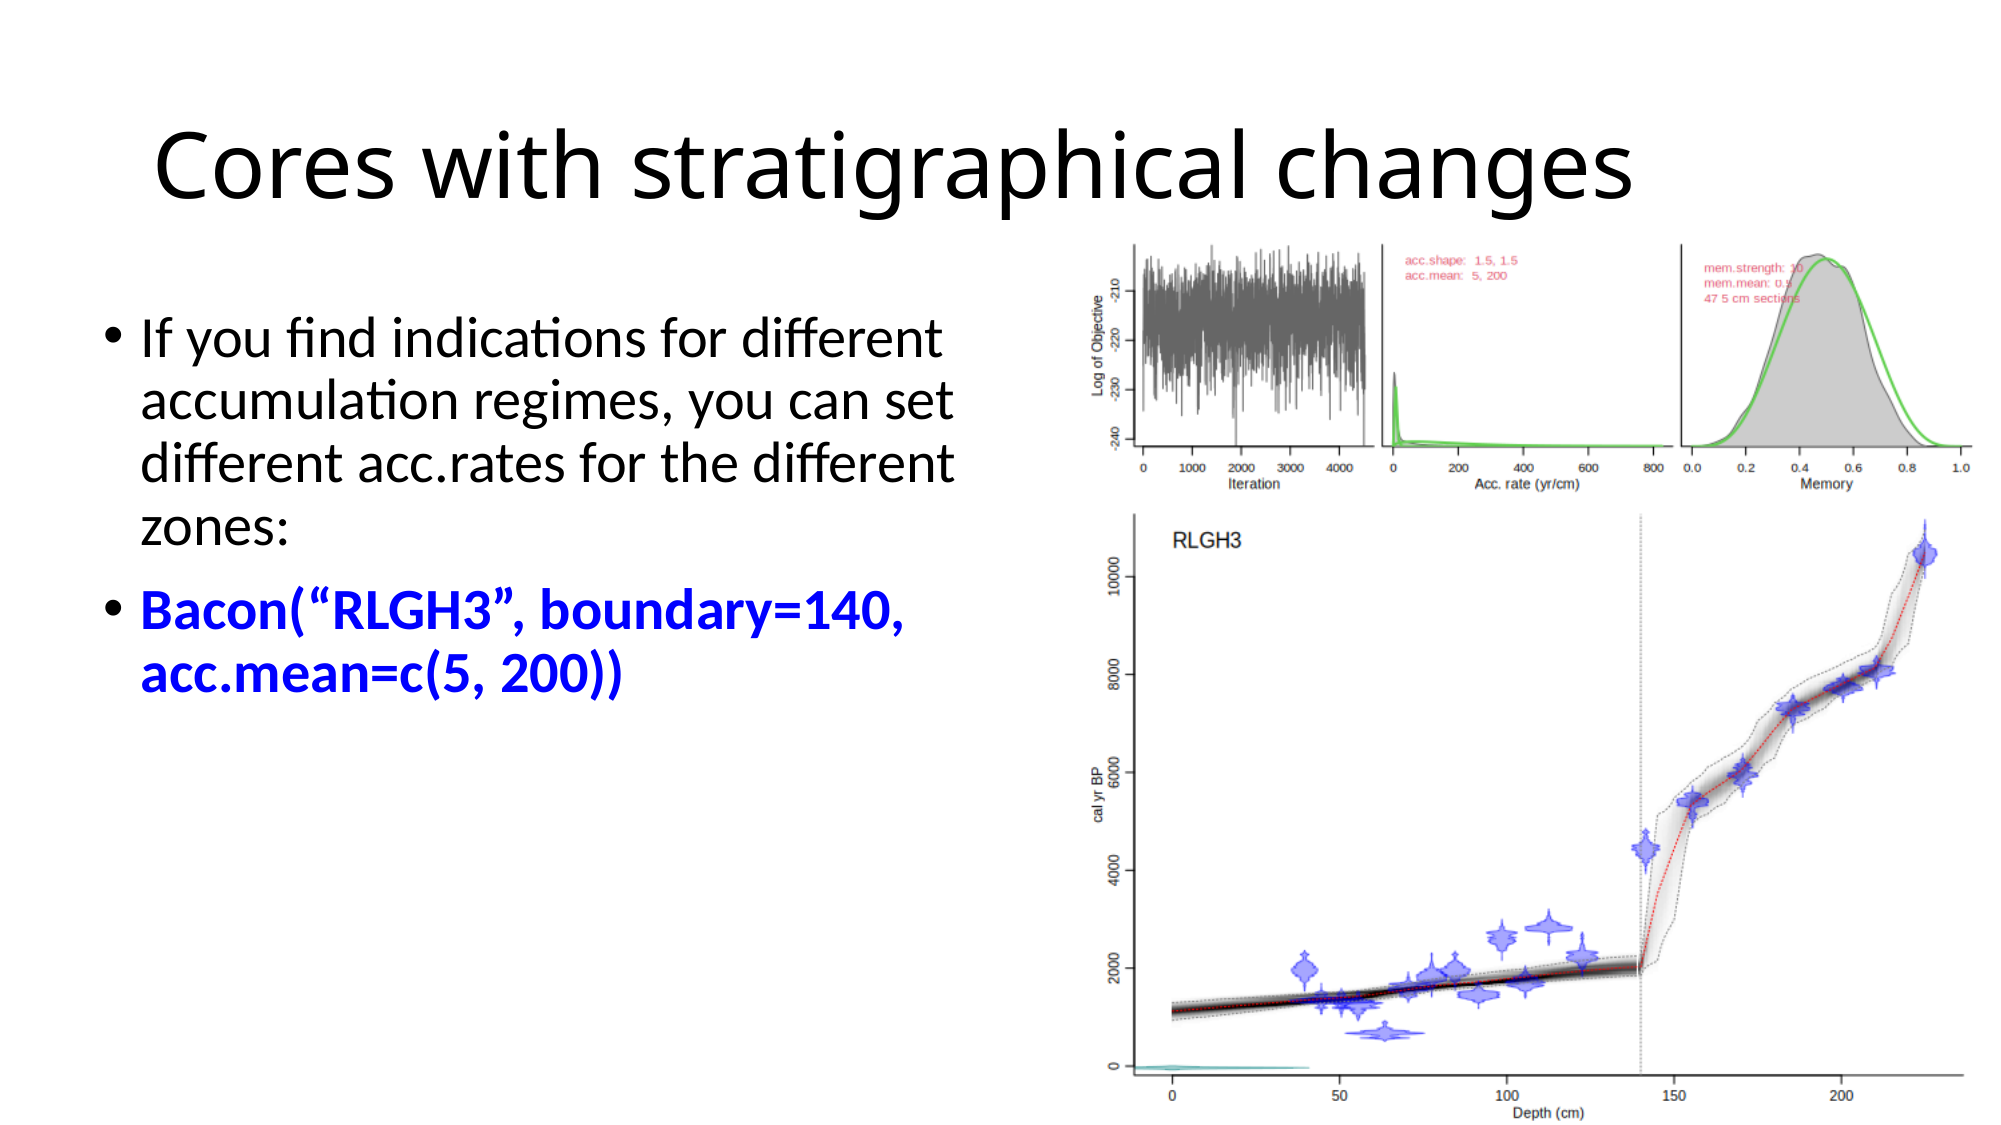

Cores with stratigraphical changes
If you find indications for different accumulation regimes, you can set different acc.rates for the different zones:
Bacon(“RLGH3”, boundary=140, acc.mean=c(5, 200))